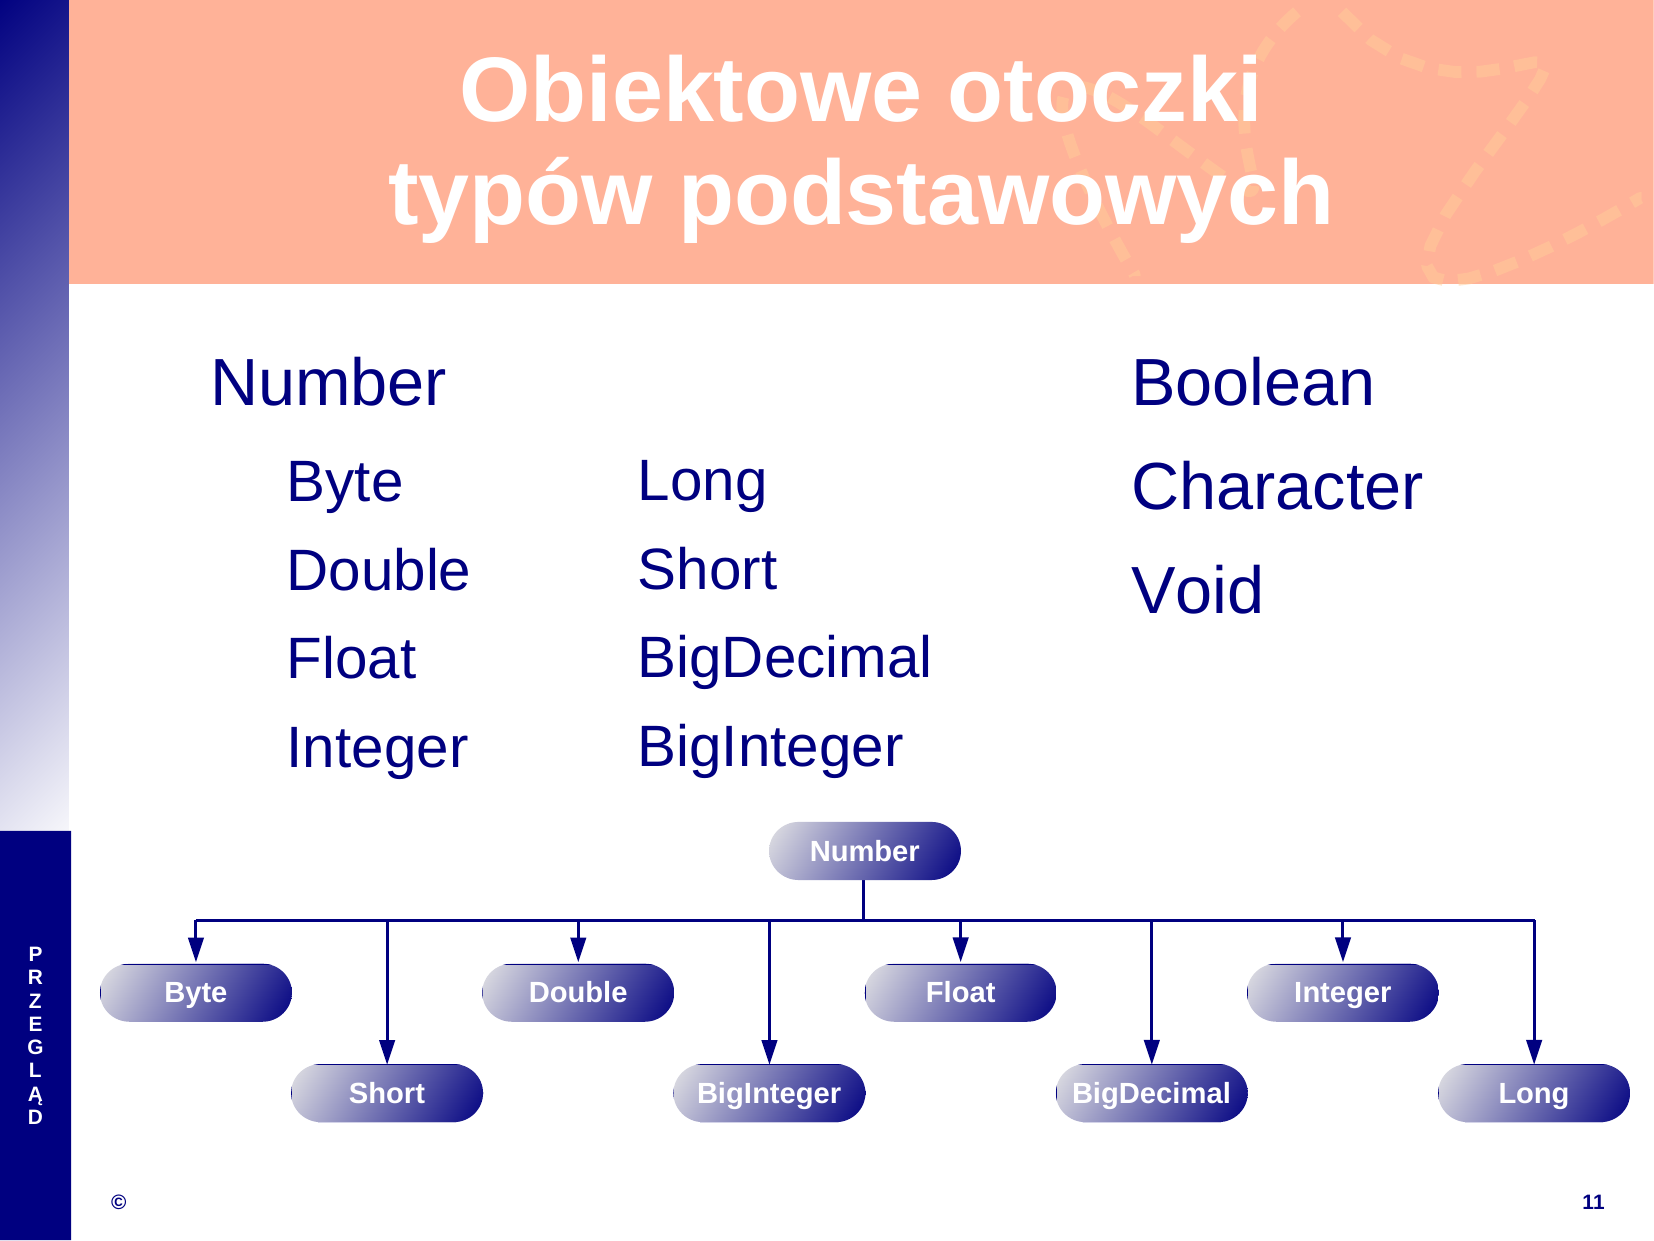

Obiektowe otoczki
typów podstawowych
# Number
Byte
Double
Float
Integer
Boolean
Character
Void
Long
Short
BigDecimal
BigInteger
Number
Byte
Double
Float
Integer
Short
BigInteger
BigDecimal
Long
P
R
Z
E
G
L
Ą
D